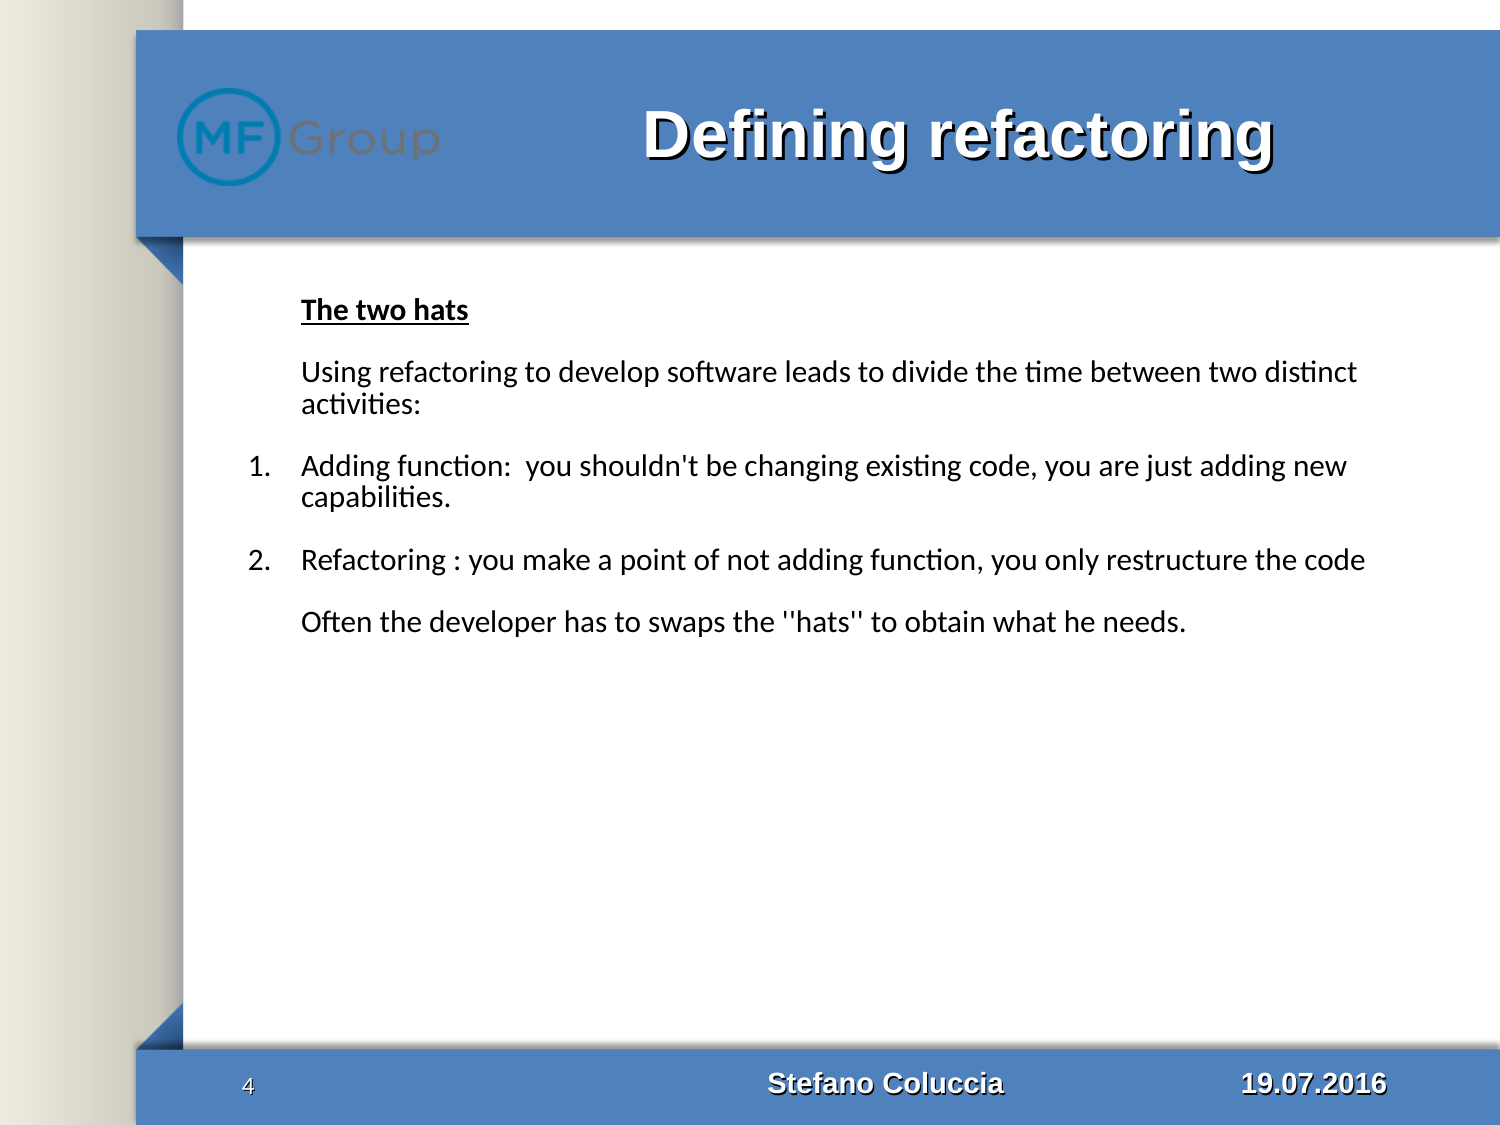

# Defining refactoring
The two hats
Using refactoring to develop software leads to divide the time between two distinct activities:
Adding function: you shouldn't be changing existing code, you are just adding new capabilities.
Refactoring : you make a point of not adding function, you only restructure the code
Often the developer has to swaps the ''hats'' to obtain what he needs.
4
Stefano Coluccia
19.07.2016